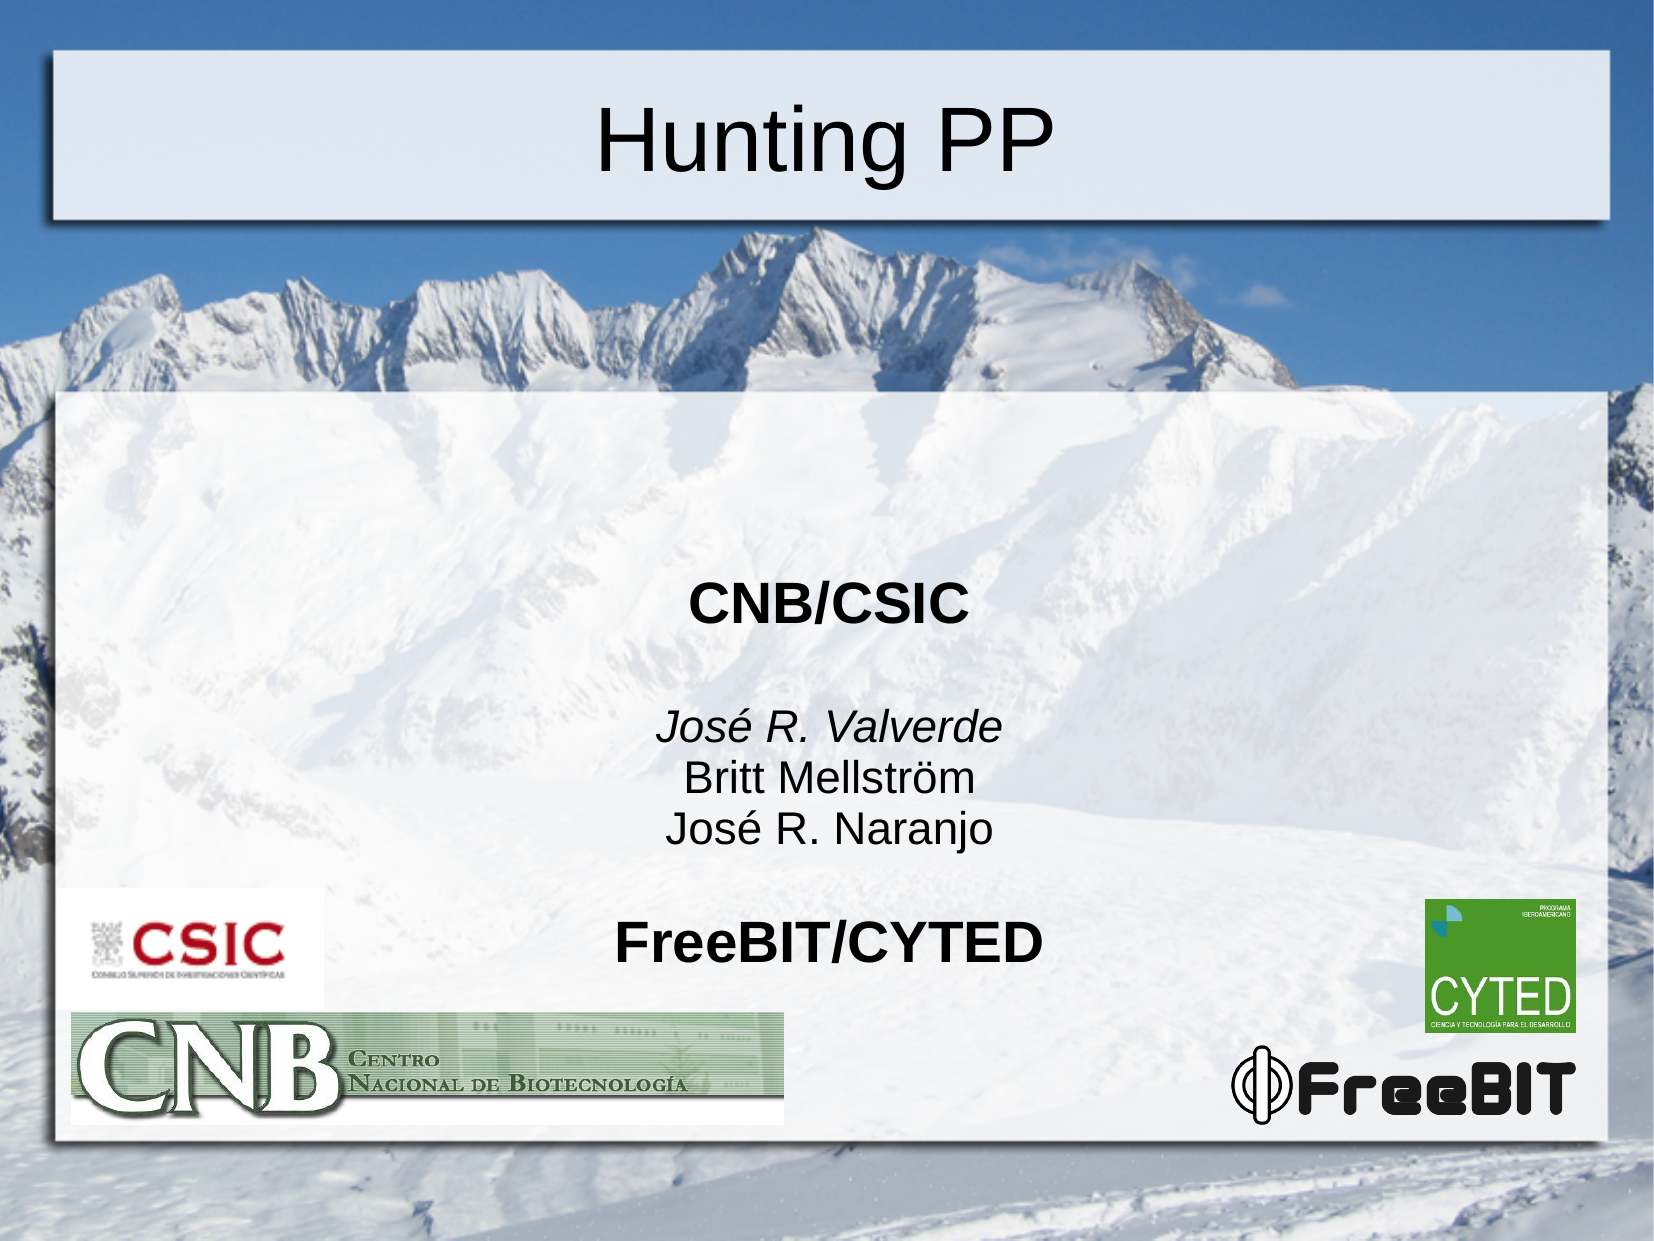

# Hunting PP
CNB/CSIC
José R. Valverde
Britt Mellström
José R. Naranjo
FreeBIT/CYTED